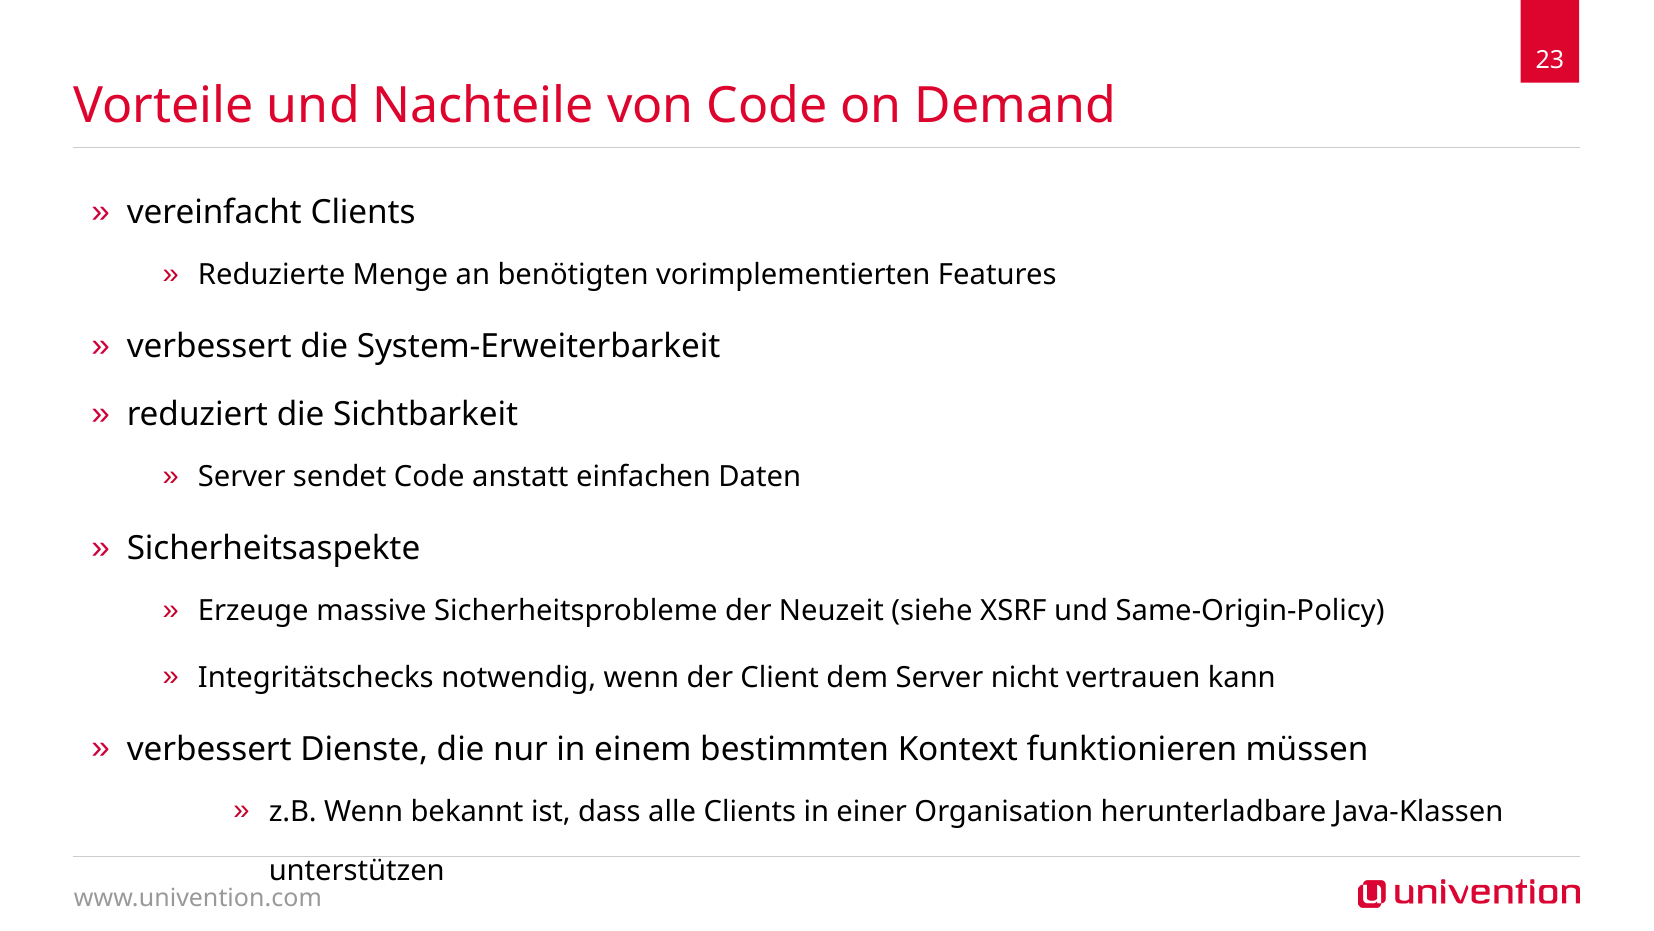

# Vorteile und Nachteile von Code on Demand
vereinfacht Clients
Reduzierte Menge an benötigten vorimplementierten Features
verbessert die System-Erweiterbarkeit
reduziert die Sichtbarkeit
Server sendet Code anstatt einfachen Daten
Sicherheitsaspekte
Erzeuge massive Sicherheitsprobleme der Neuzeit (siehe XSRF und Same-Origin-Policy)
Integritätschecks notwendig, wenn der Client dem Server nicht vertrauen kann
verbessert Dienste, die nur in einem bestimmten Kontext funktionieren müssen
z.B. Wenn bekannt ist, dass alle Clients in einer Organisation herunterladbare Java-Klassen unterstützen